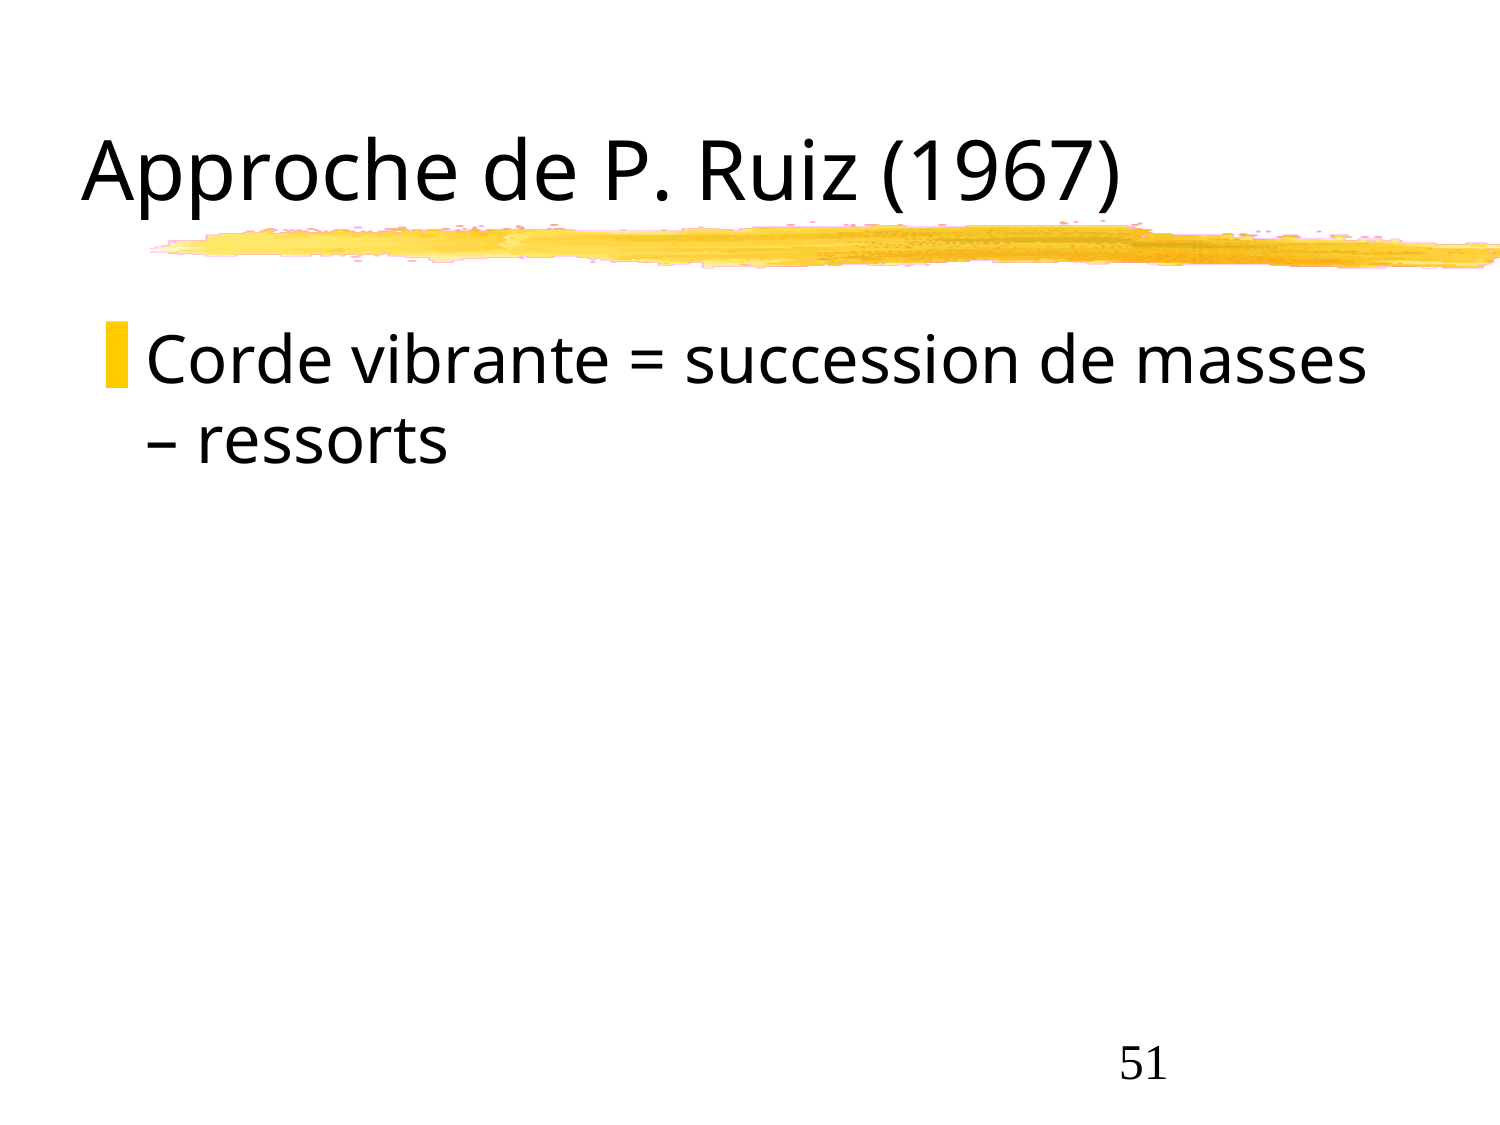

# Approche de P. Ruiz (1967)
Corde vibrante = succession de masses – ressorts
51